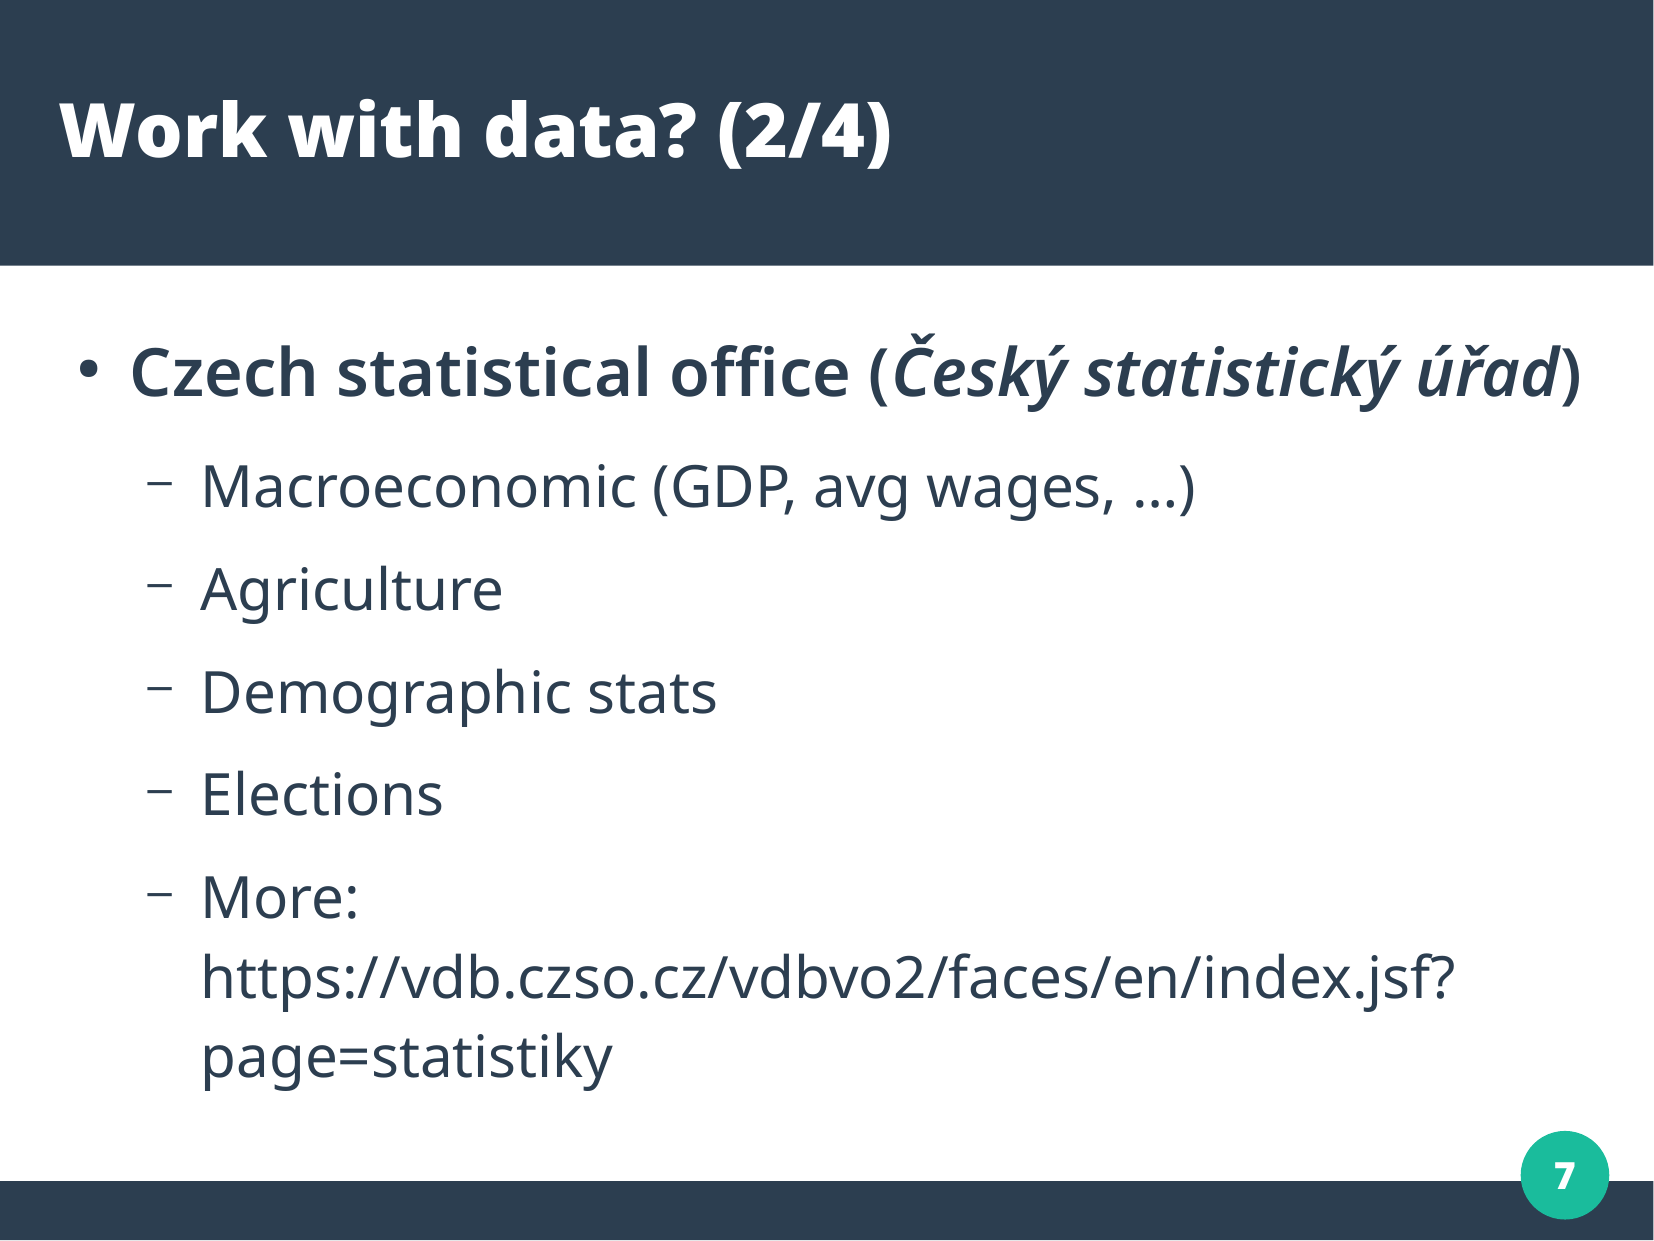

# Work with data? (2/4)
Czech statistical office (Český statistický úřad)
Macroeconomic (GDP, avg wages, …)
Agriculture
Demographic stats
Elections
More:
https://vdb.czso.cz/vdbvo2/faces/en/index.jsf?page=statistiky
7